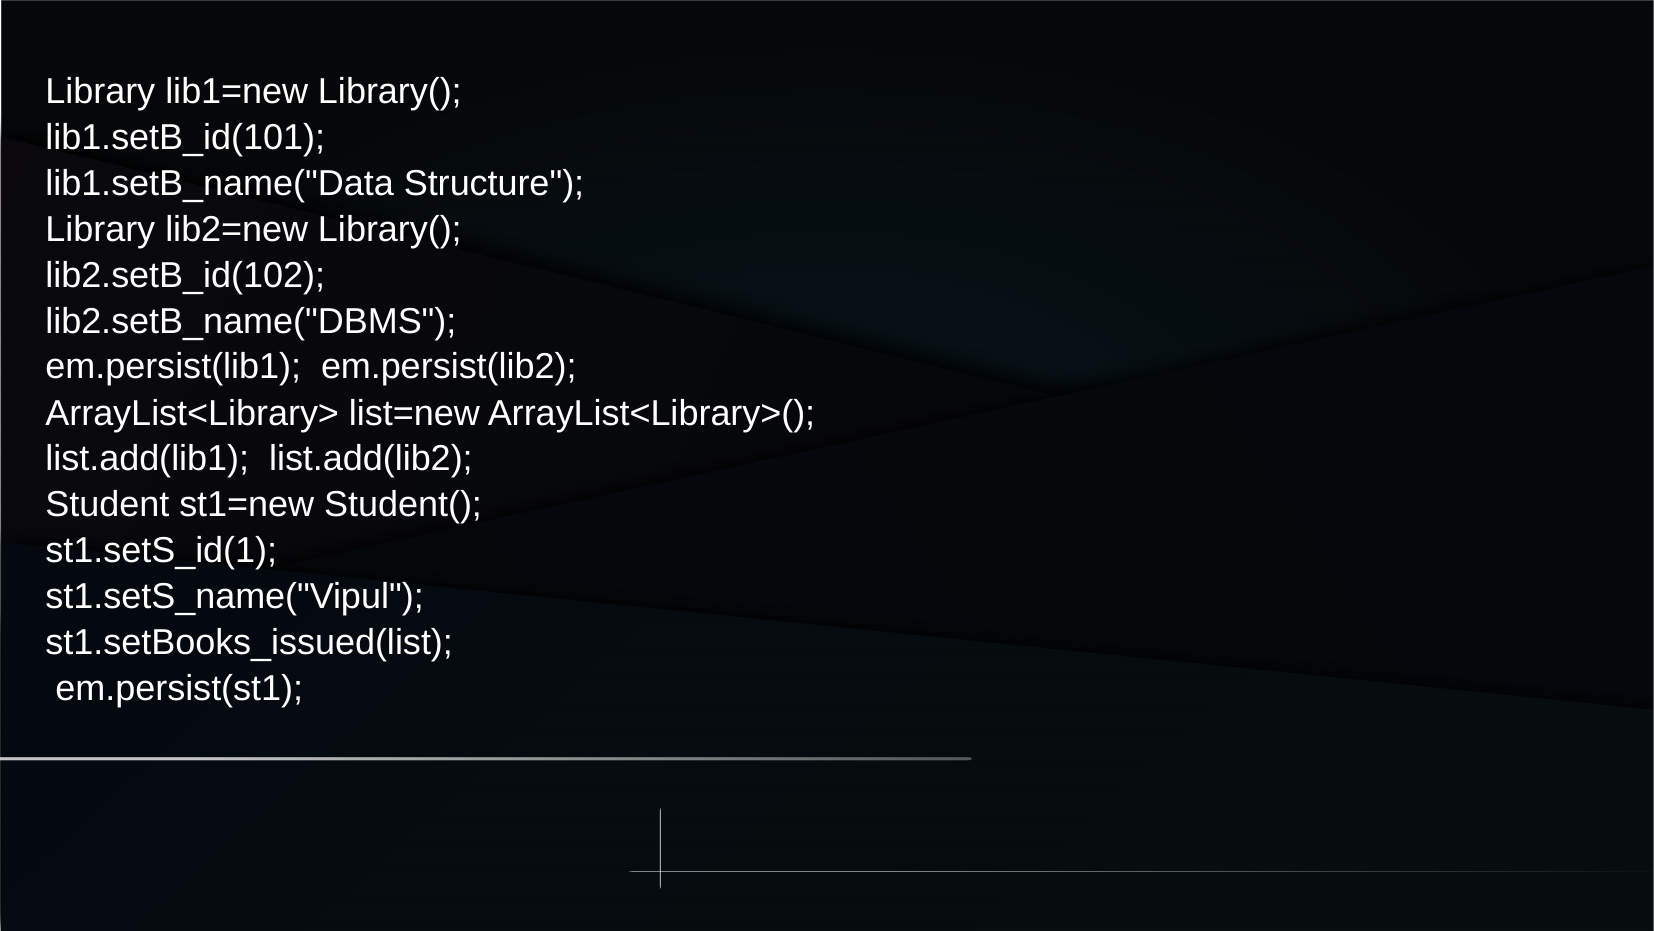

Library lib1=new Library();
 lib1.setB_id(101);
 lib1.setB_name("Data Structure");
 Library lib2=new Library();
 lib2.setB_id(102);
 lib2.setB_name("DBMS");
 em.persist(lib1); em.persist(lib2);
 ArrayList<Library> list=new ArrayList<Library>();
 list.add(lib1); list.add(lib2);
 Student st1=new Student();
 st1.setS_id(1);
 st1.setS_name("Vipul");
 st1.setBooks_issued(list);
 em.persist(st1);
#